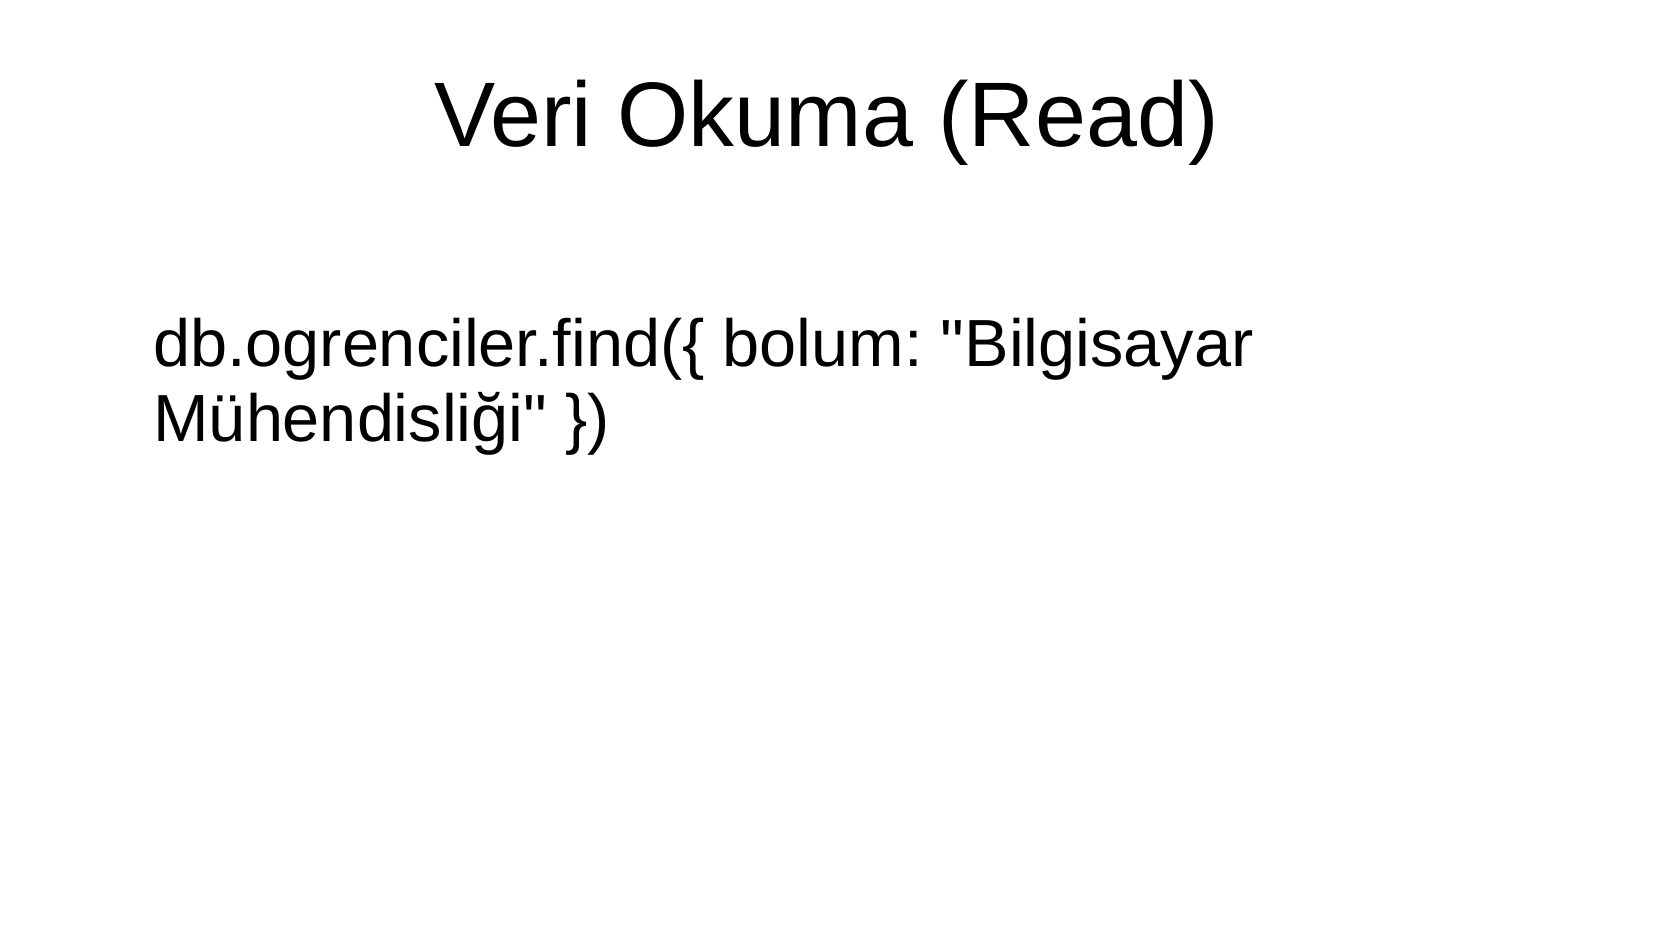

# Veri Okuma (Read)
db.ogrenciler.find({ bolum: "Bilgisayar Mühendisliği" })